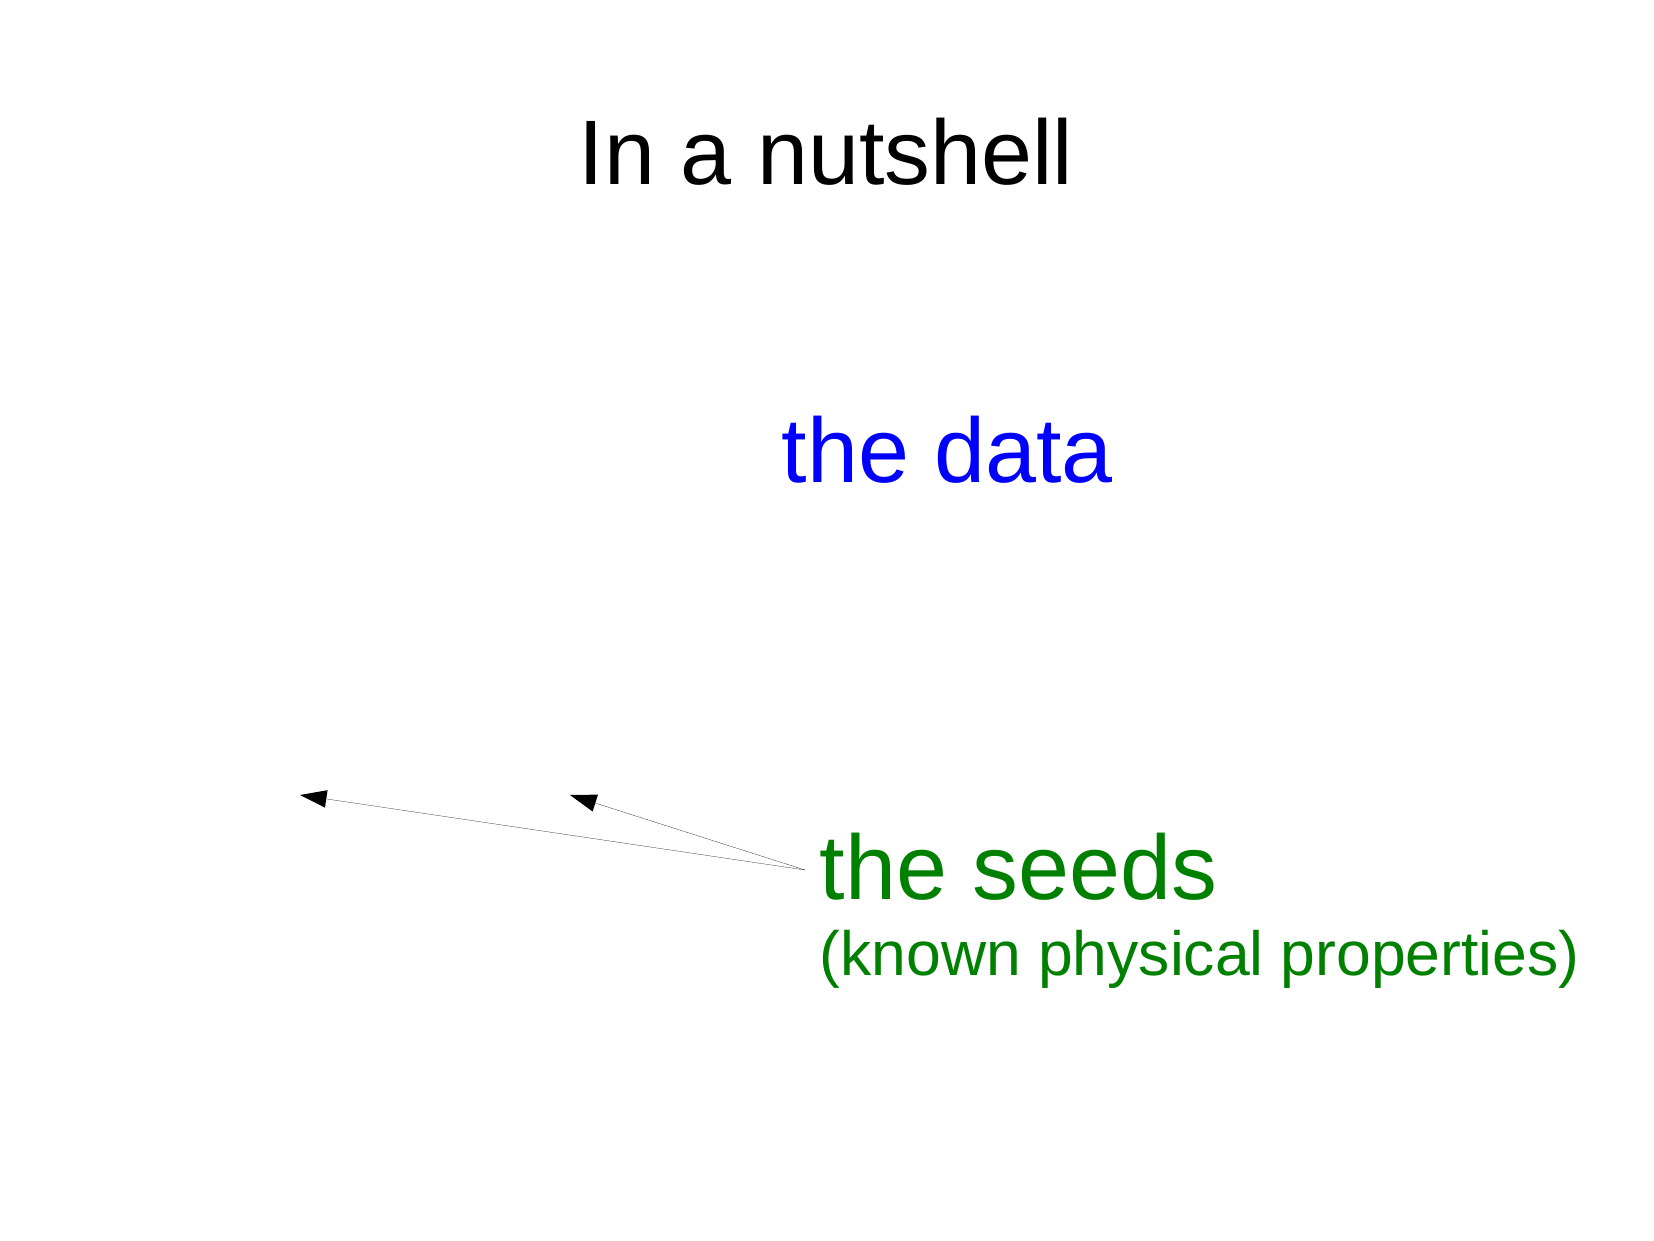

# In a nutshell
the data
the seeds
(known physical properties)